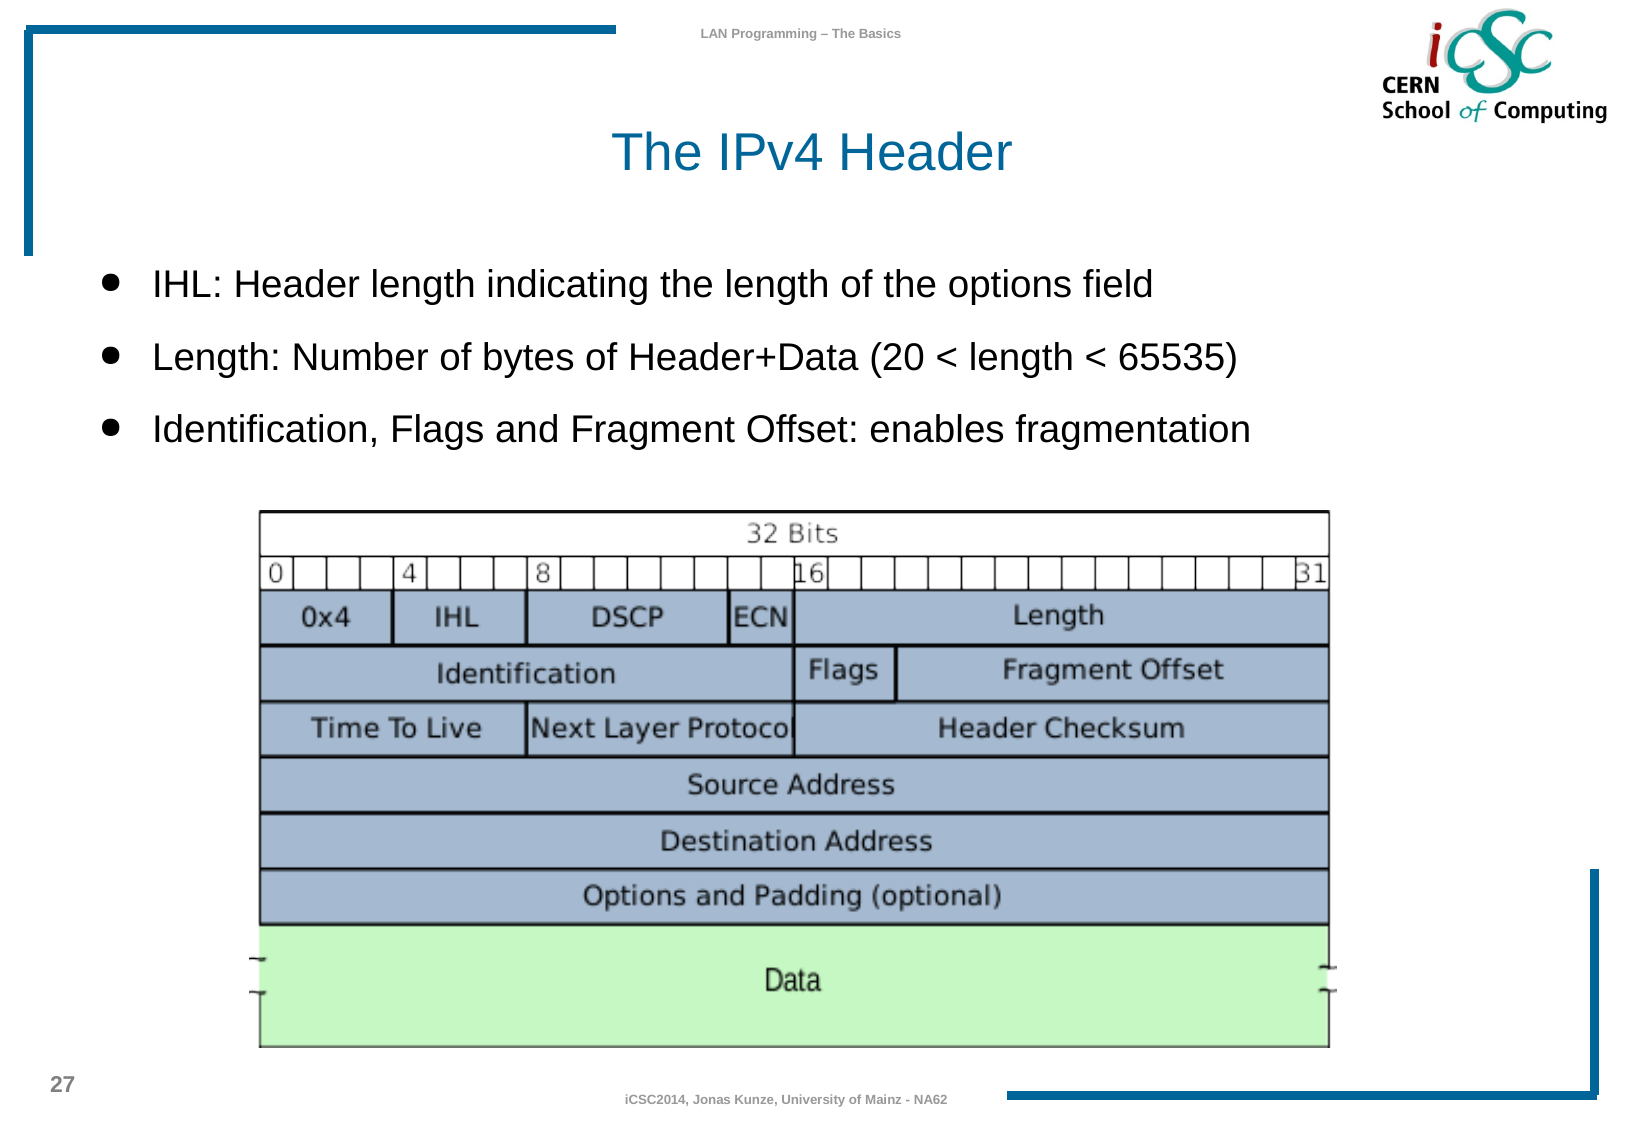

# The IPv4 Header
IHL: Header length indicating the length of the options field
Length: Number of bytes of Header+Data (20 < length < 65535)
Identification, Flags and Fragment Offset: enables fragmentation